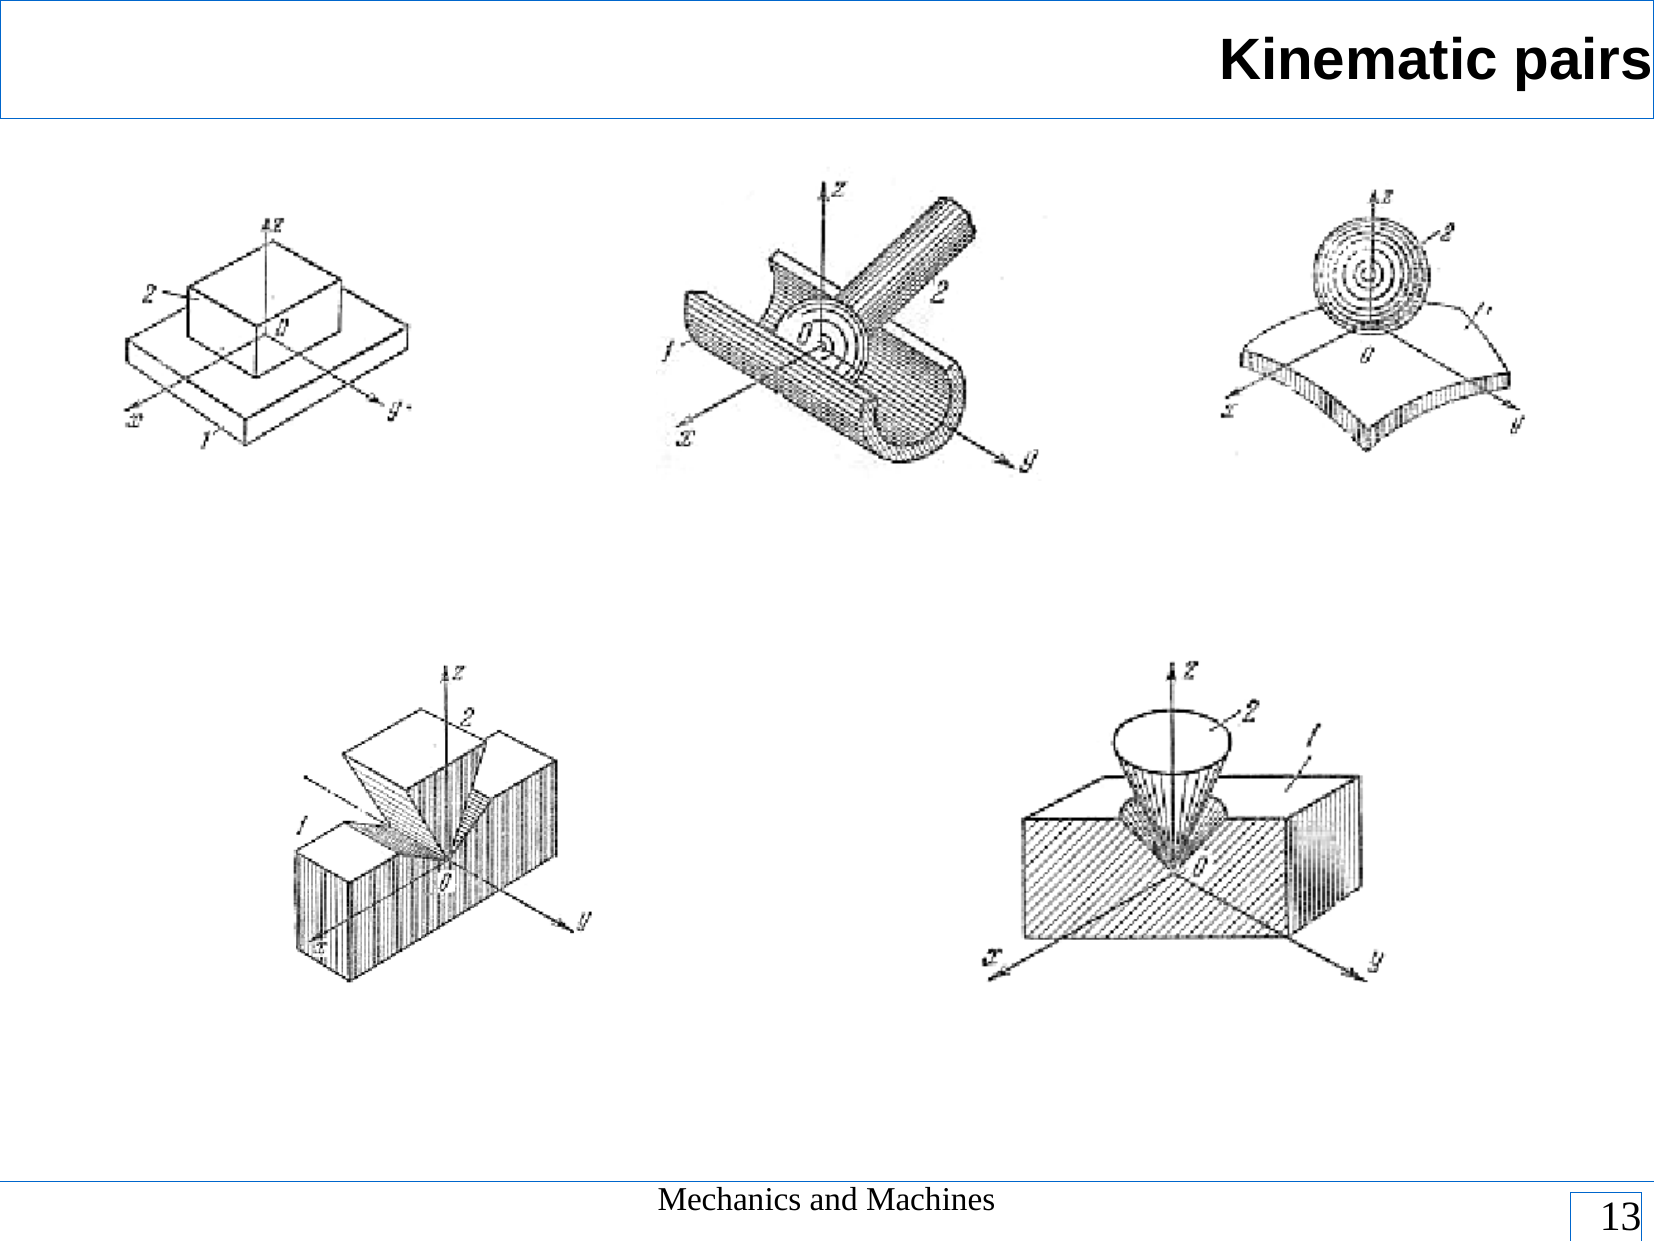

# Kinematic pairs
Mechanics and Machines
13